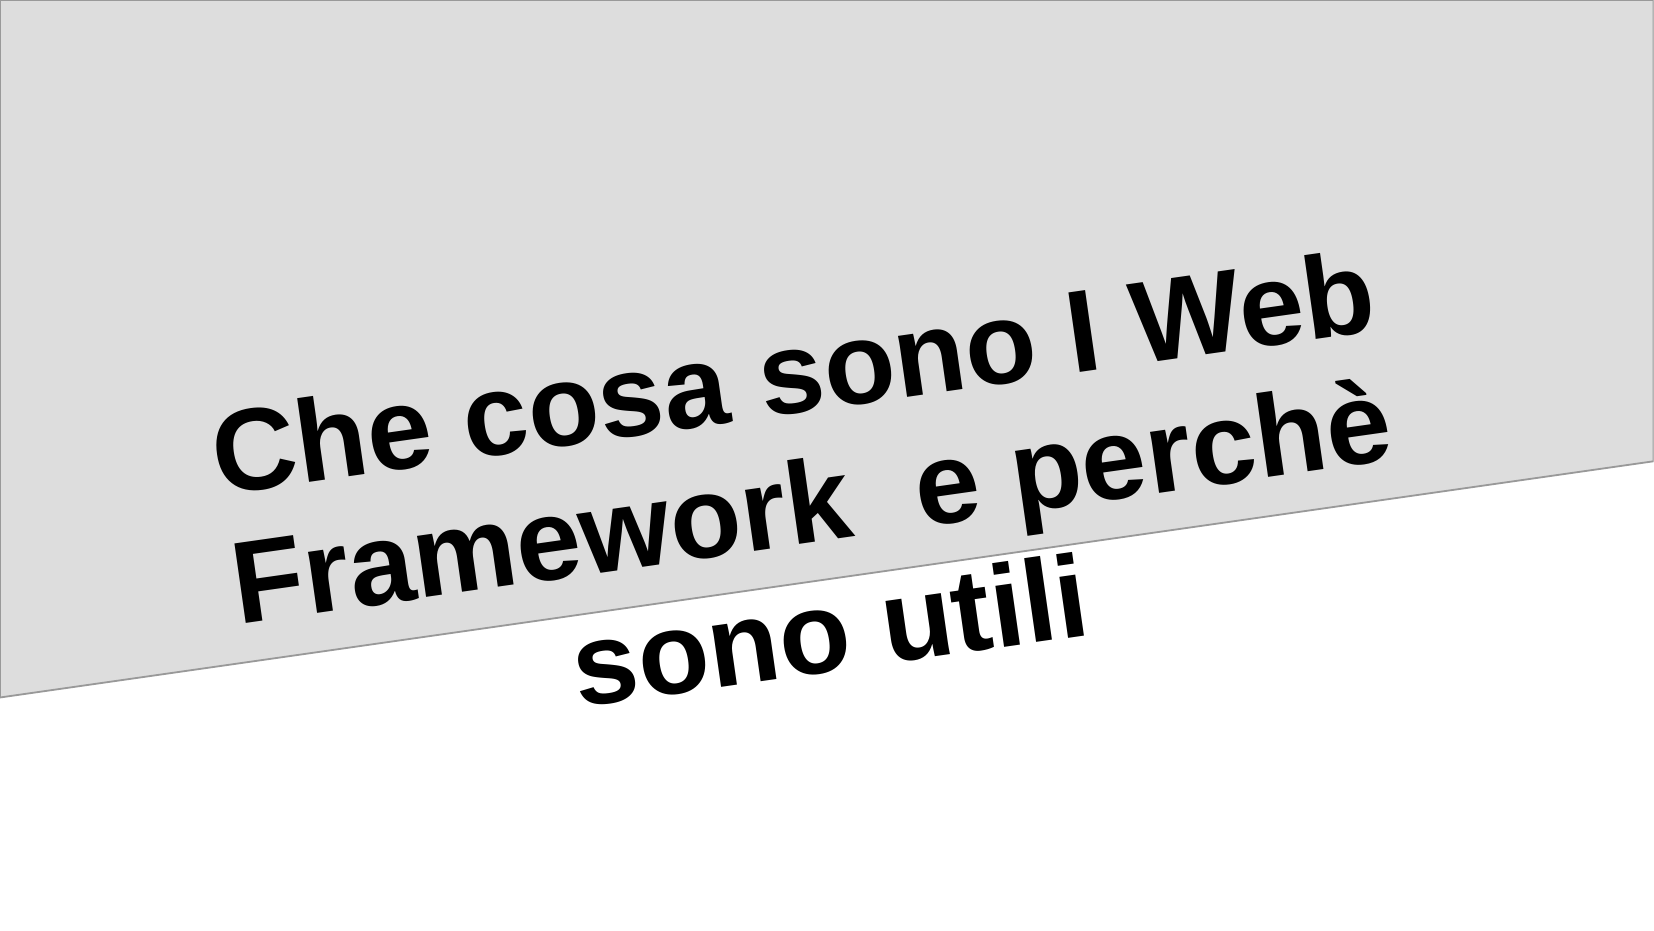

# Che cosa sono I Web Framework e perchè sono utili